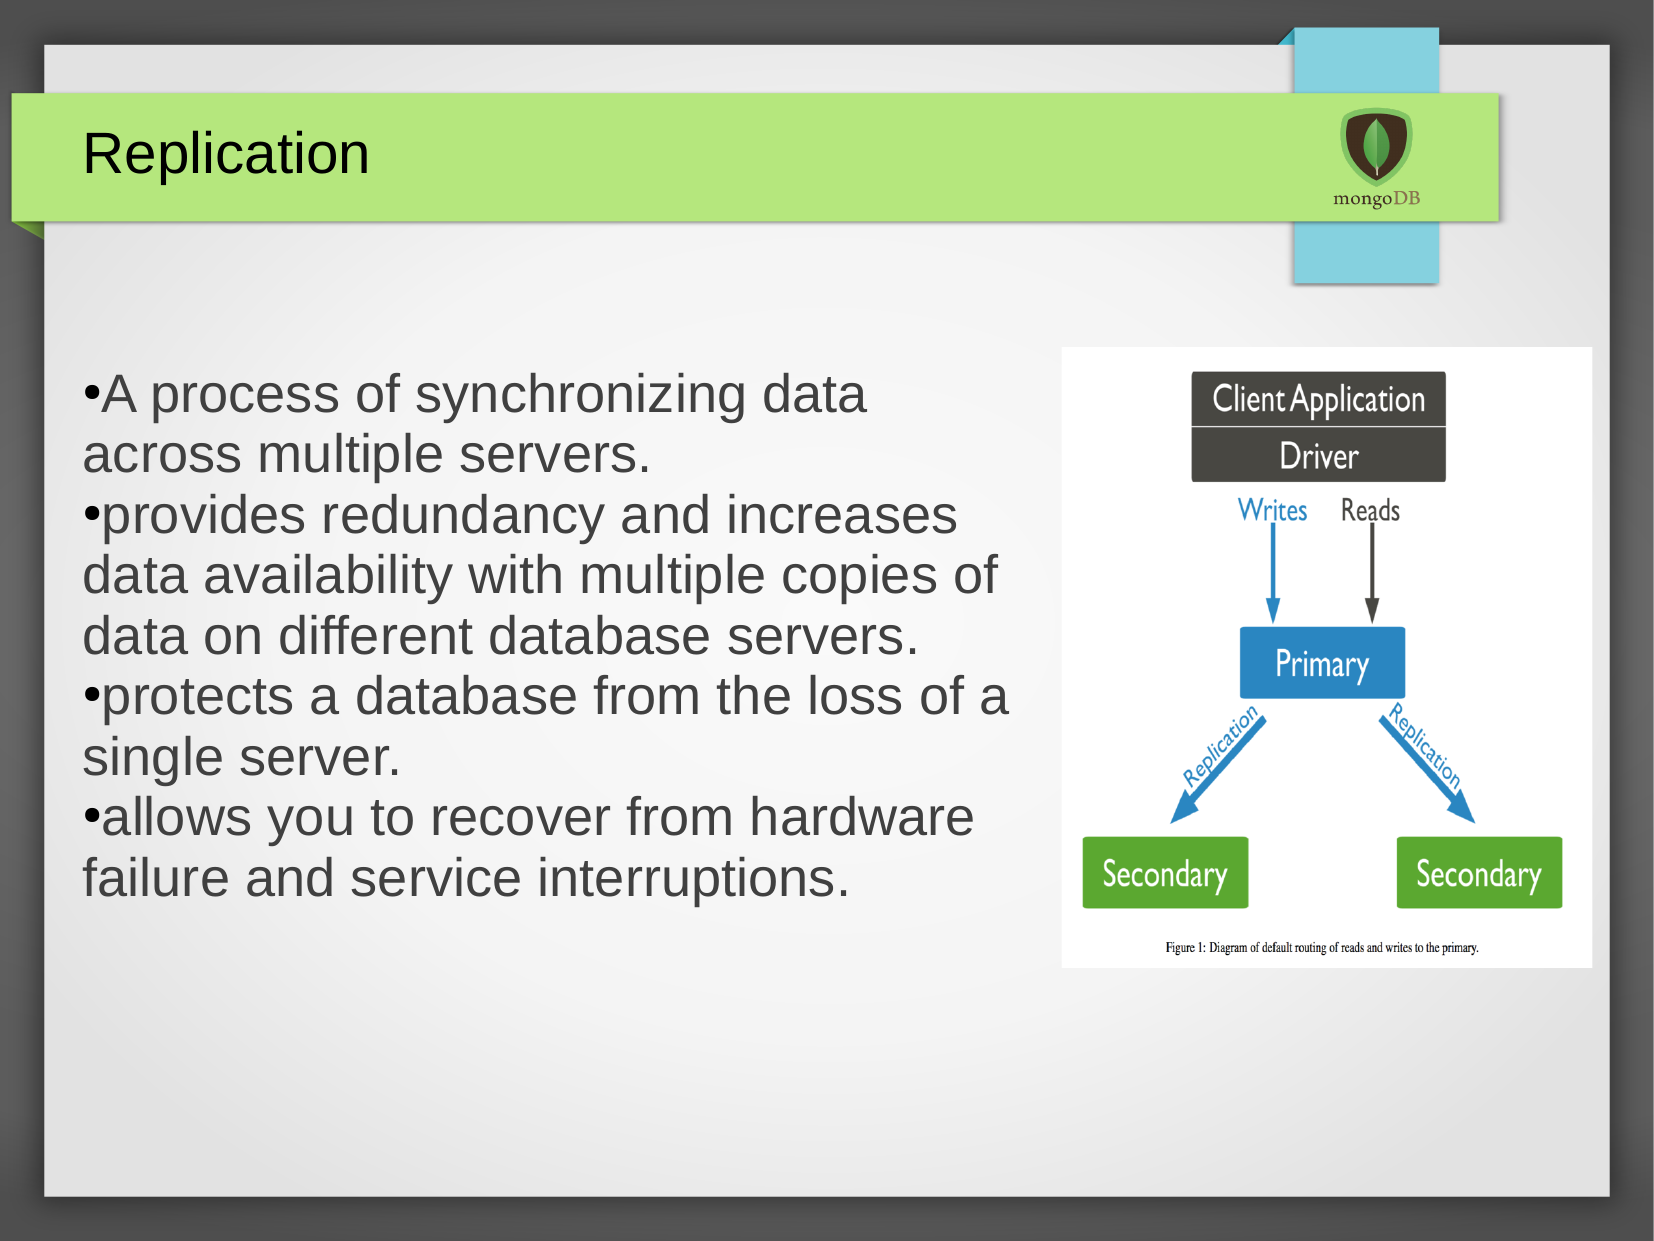

# Replication
A process of synchronizing data across multiple servers.
provides redundancy and increases data availability with multiple copies of data on different database servers.
protects a database from the loss of a single server.
allows you to recover from hardware failure and service interruptions.